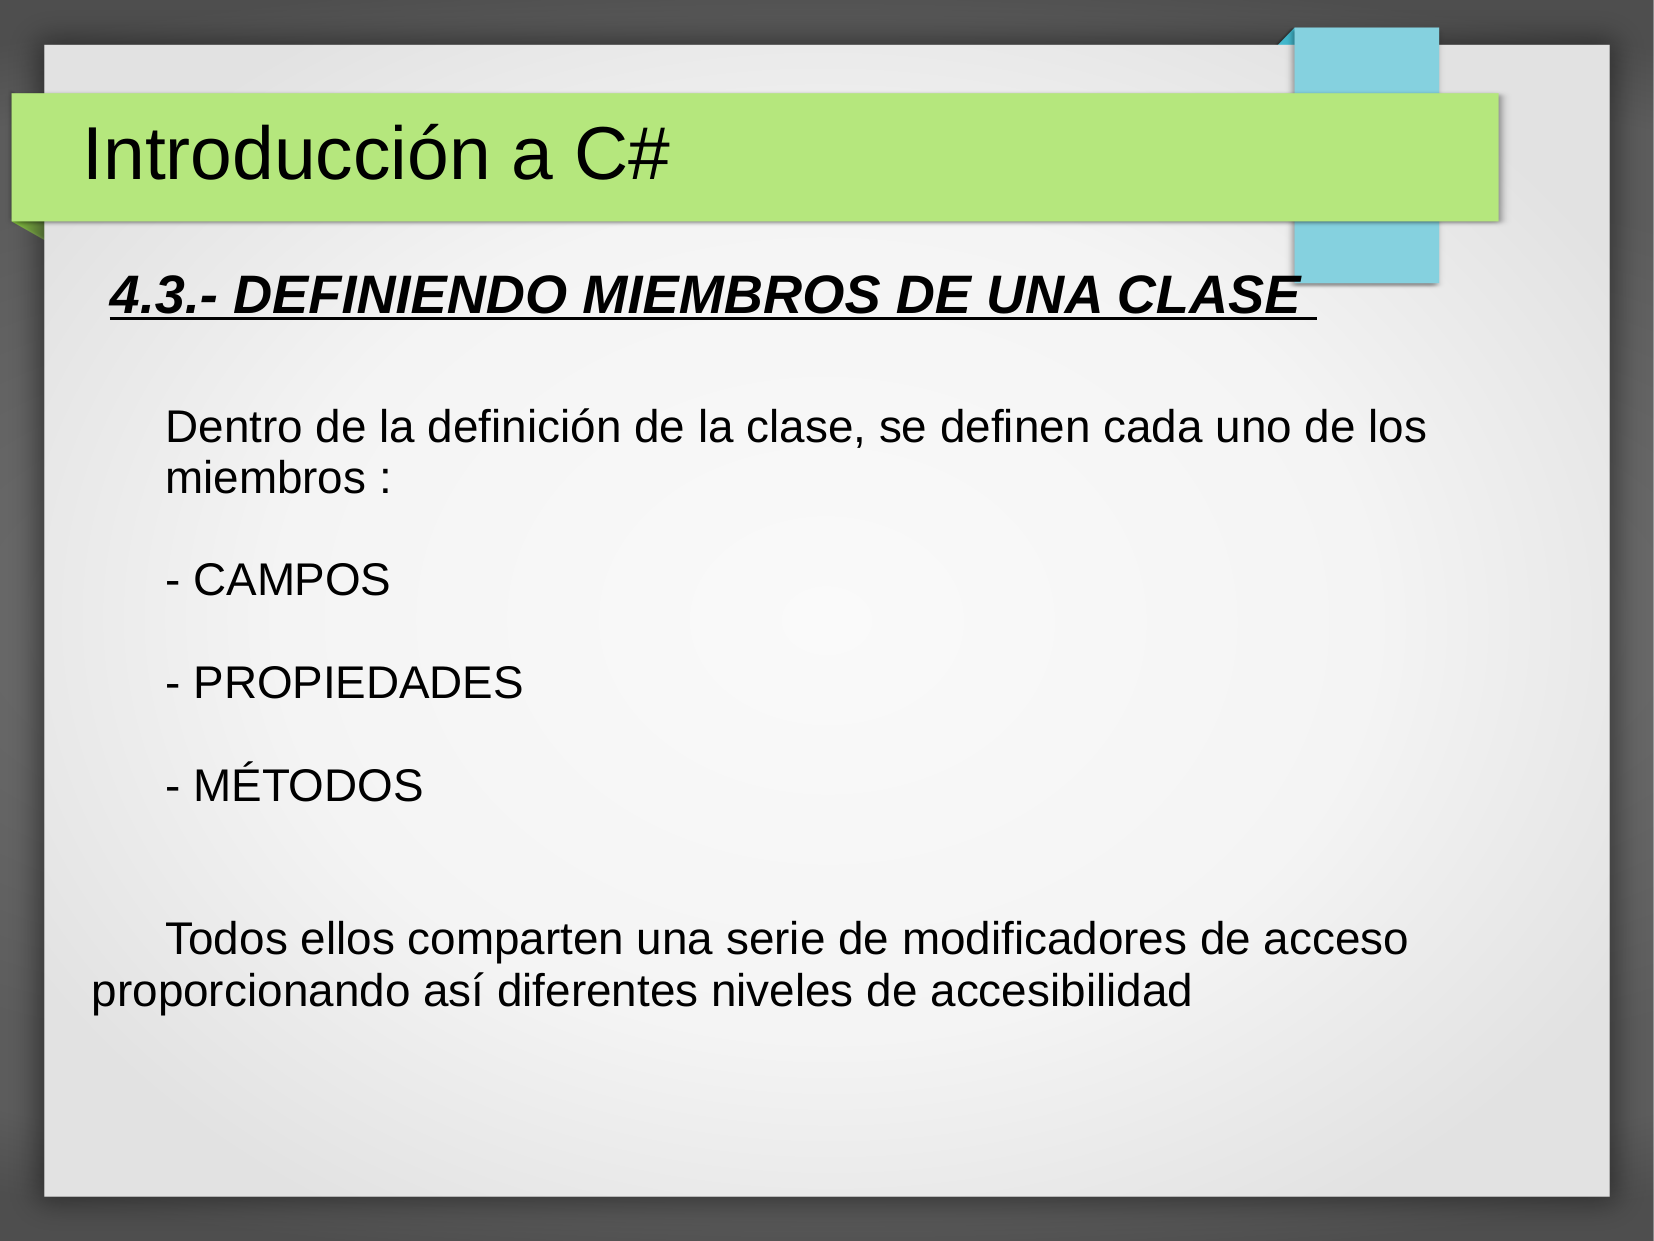

# Introducción a C#
 4.3.- DEFINIENDO MIEMBROS DE UNA CLASE
	Dentro de la definición de la clase, se definen cada uno de los 		miembros :
	- CAMPOS
	- PROPIEDADES
	- MÉTODOS
	Todos ellos comparten una serie de modificadores de acceso proporcionando así diferentes niveles de accesibilidad